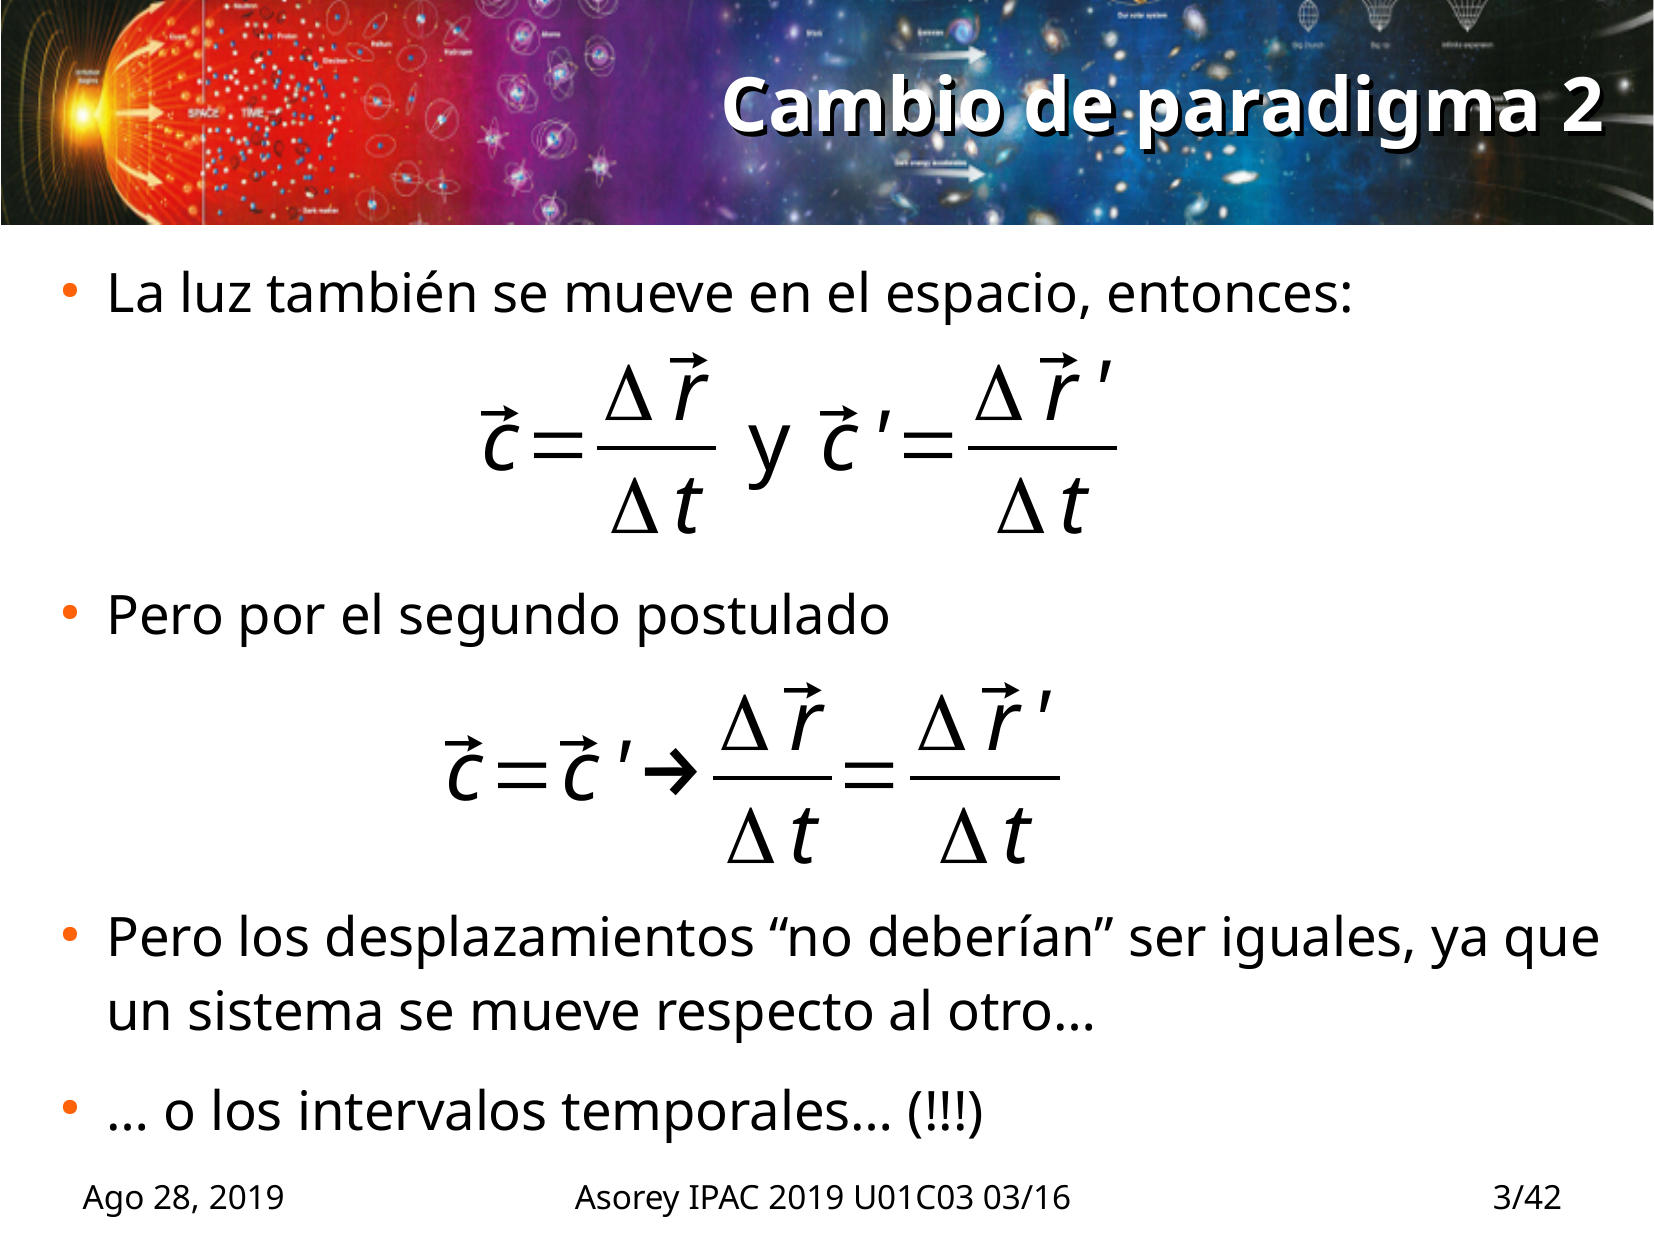

# Cambio de paradigma 2
La luz también se mueve en el espacio, entonces:
Pero por el segundo postulado
Pero los desplazamientos “no deberían” ser iguales, ya que un sistema se mueve respecto al otro…
… o los intervalos temporales… (!!!)
Ago 28, 2019
Asorey IPAC 2019 U01C03 03/16
3